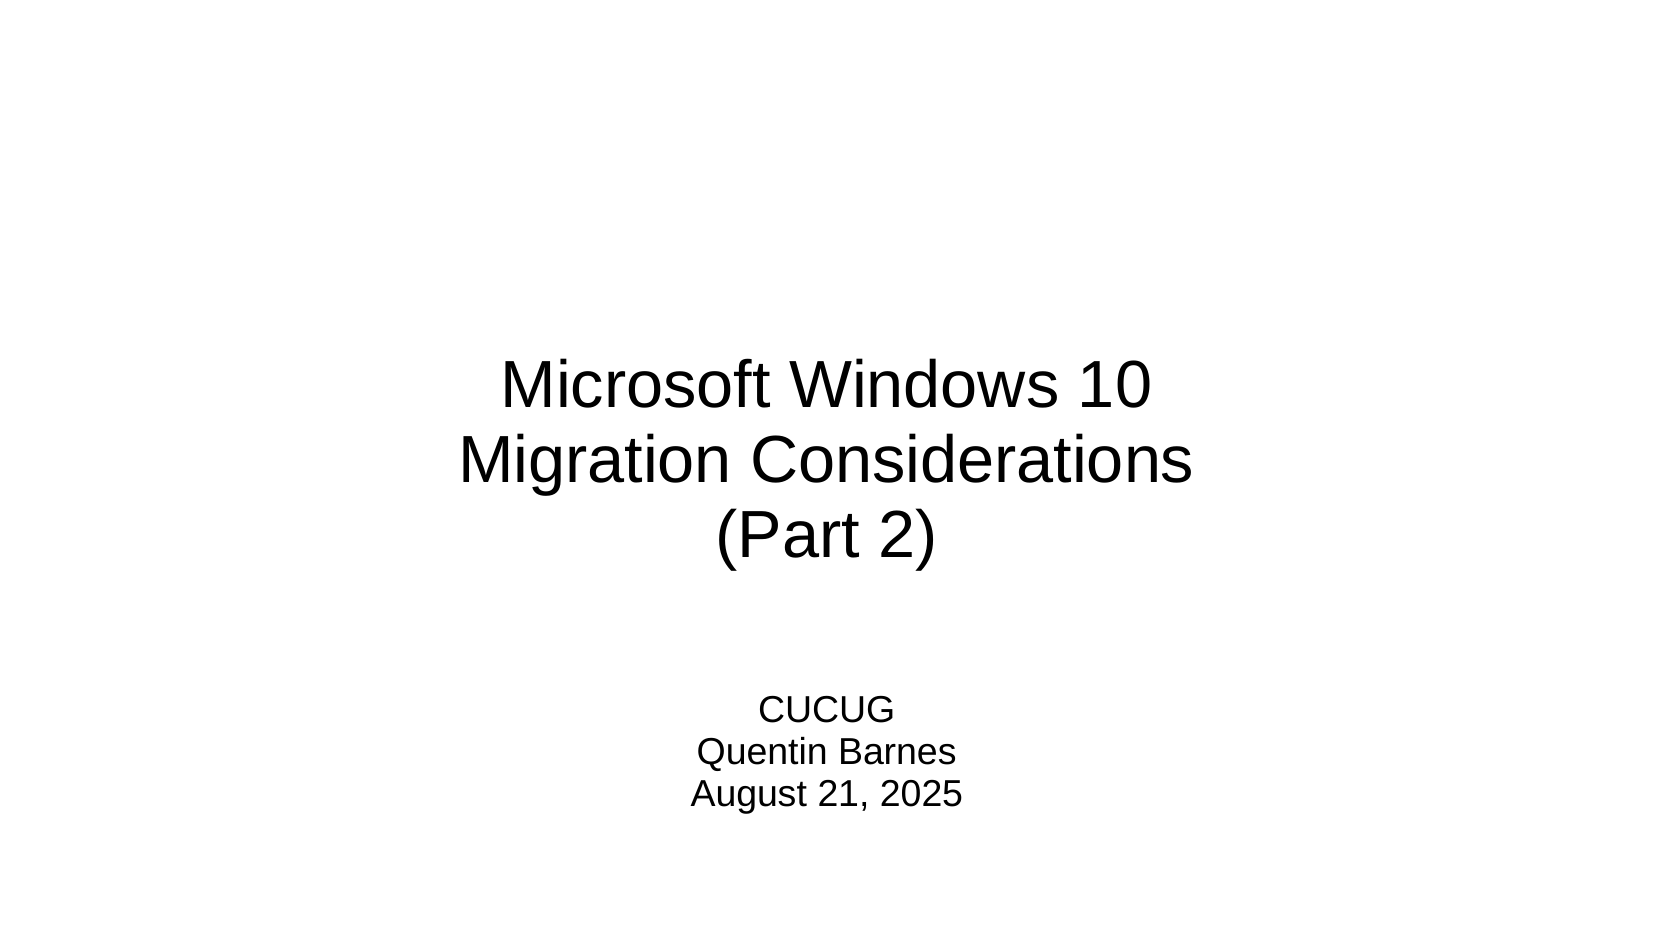

# Microsoft Windows 10
Migration Considerations
(Part 2)
CUCUG
Quentin Barnes
August 21, 2025